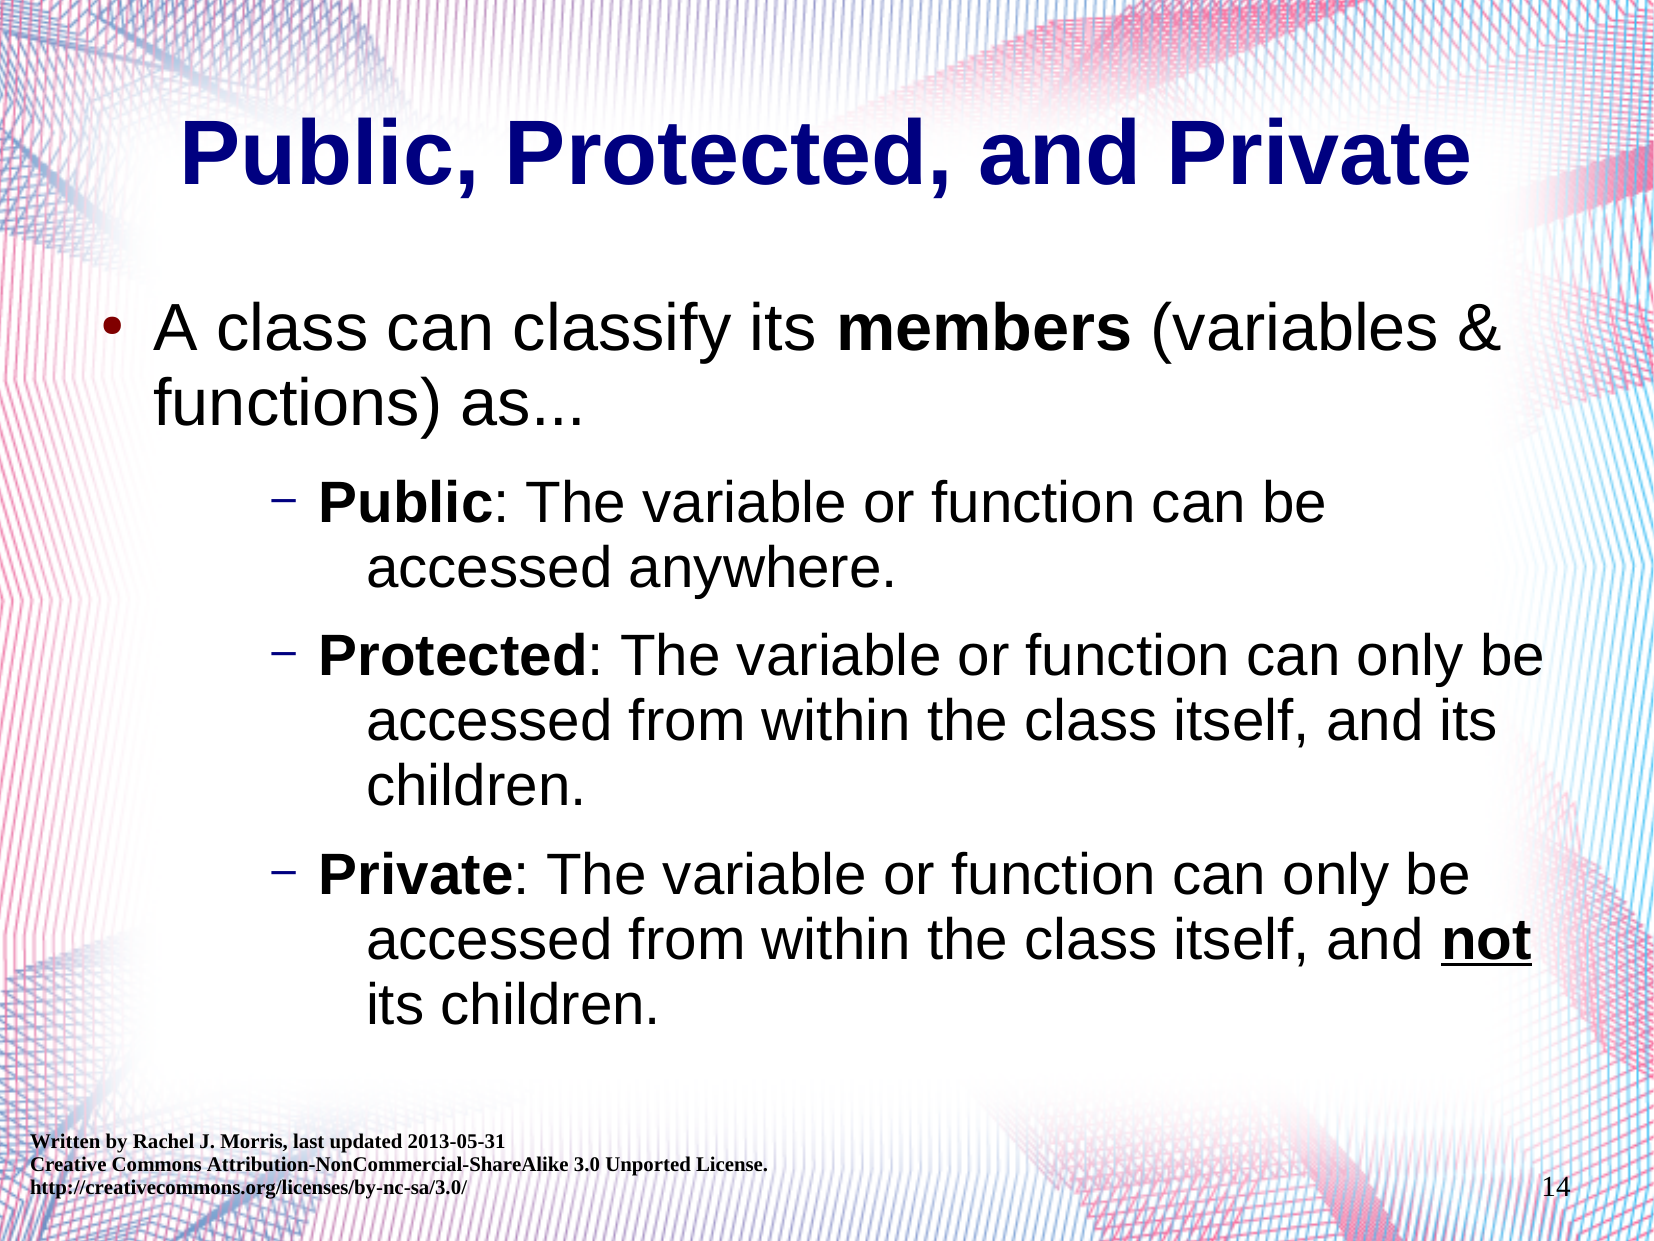

# Public, Protected, and Private
A class can classify its members (variables & functions) as...
Public: The variable or function can be accessed anywhere.
Protected: The variable or function can only be accessed from within the class itself, and its children.
Private: The variable or function can only be accessed from within the class itself, and not its children.
14